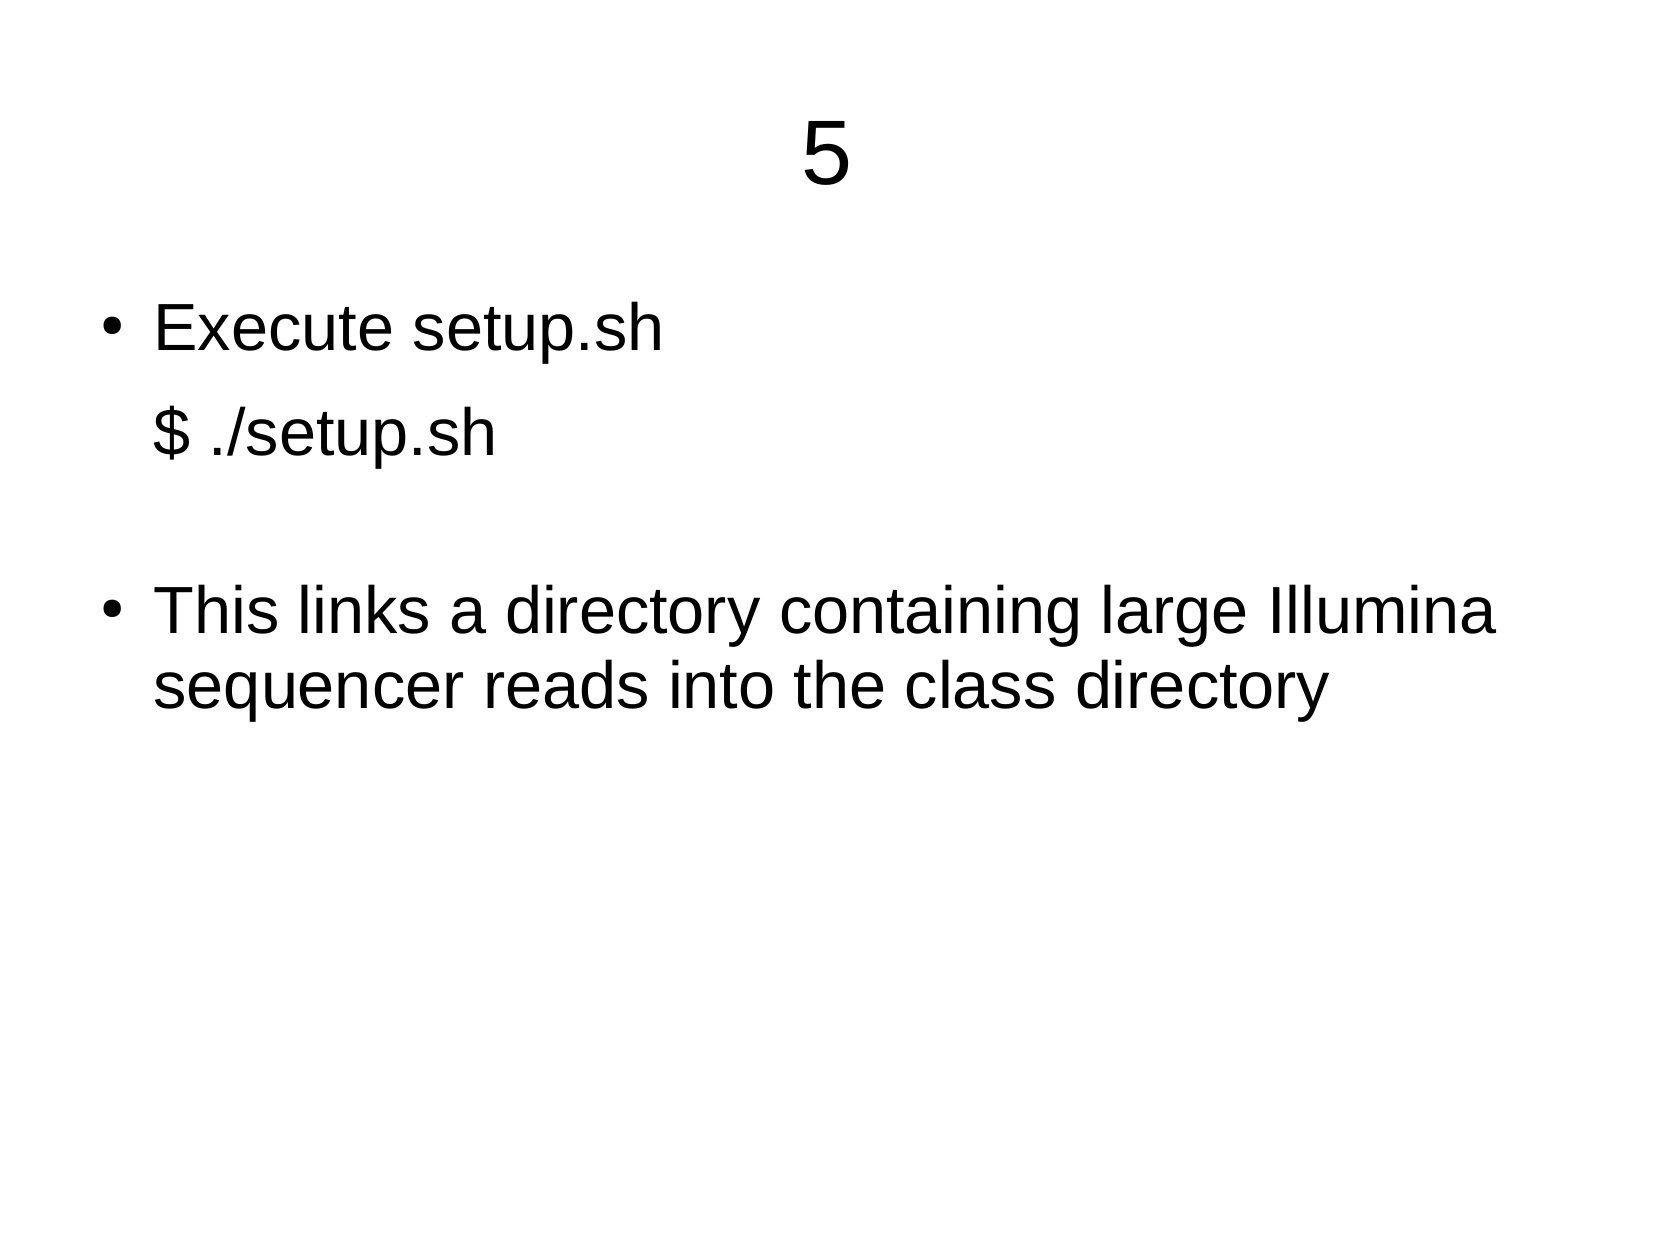

# 5
Execute setup.sh
$ ./setup.sh
This links a directory containing large Illumina sequencer reads into the class directory